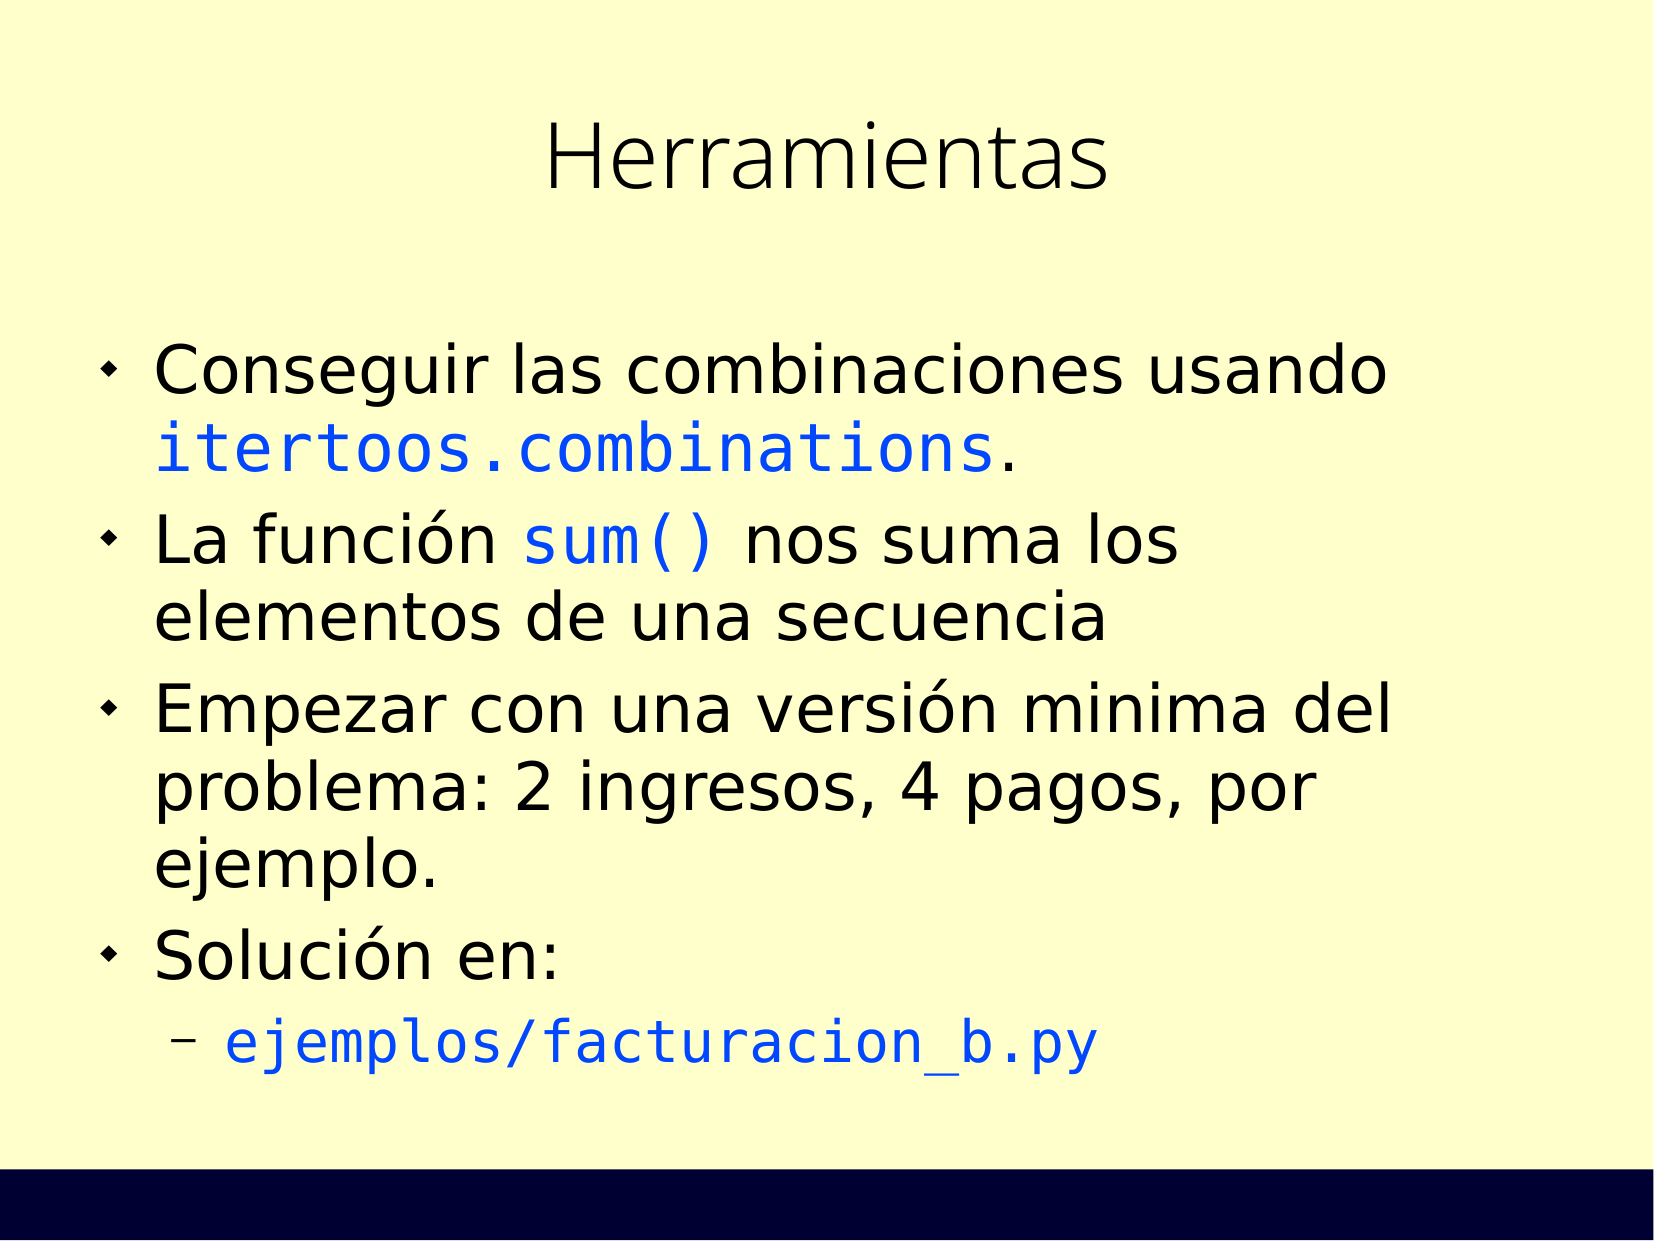

# Herramientas
Conseguir las combinaciones usando itertoos.combinations.
La función sum() nos suma los elementos de una secuencia
Empezar con una versión minima del problema: 2 ingresos, 4 pagos, por ejemplo.
Solución en:
ejemplos/facturacion_b.py